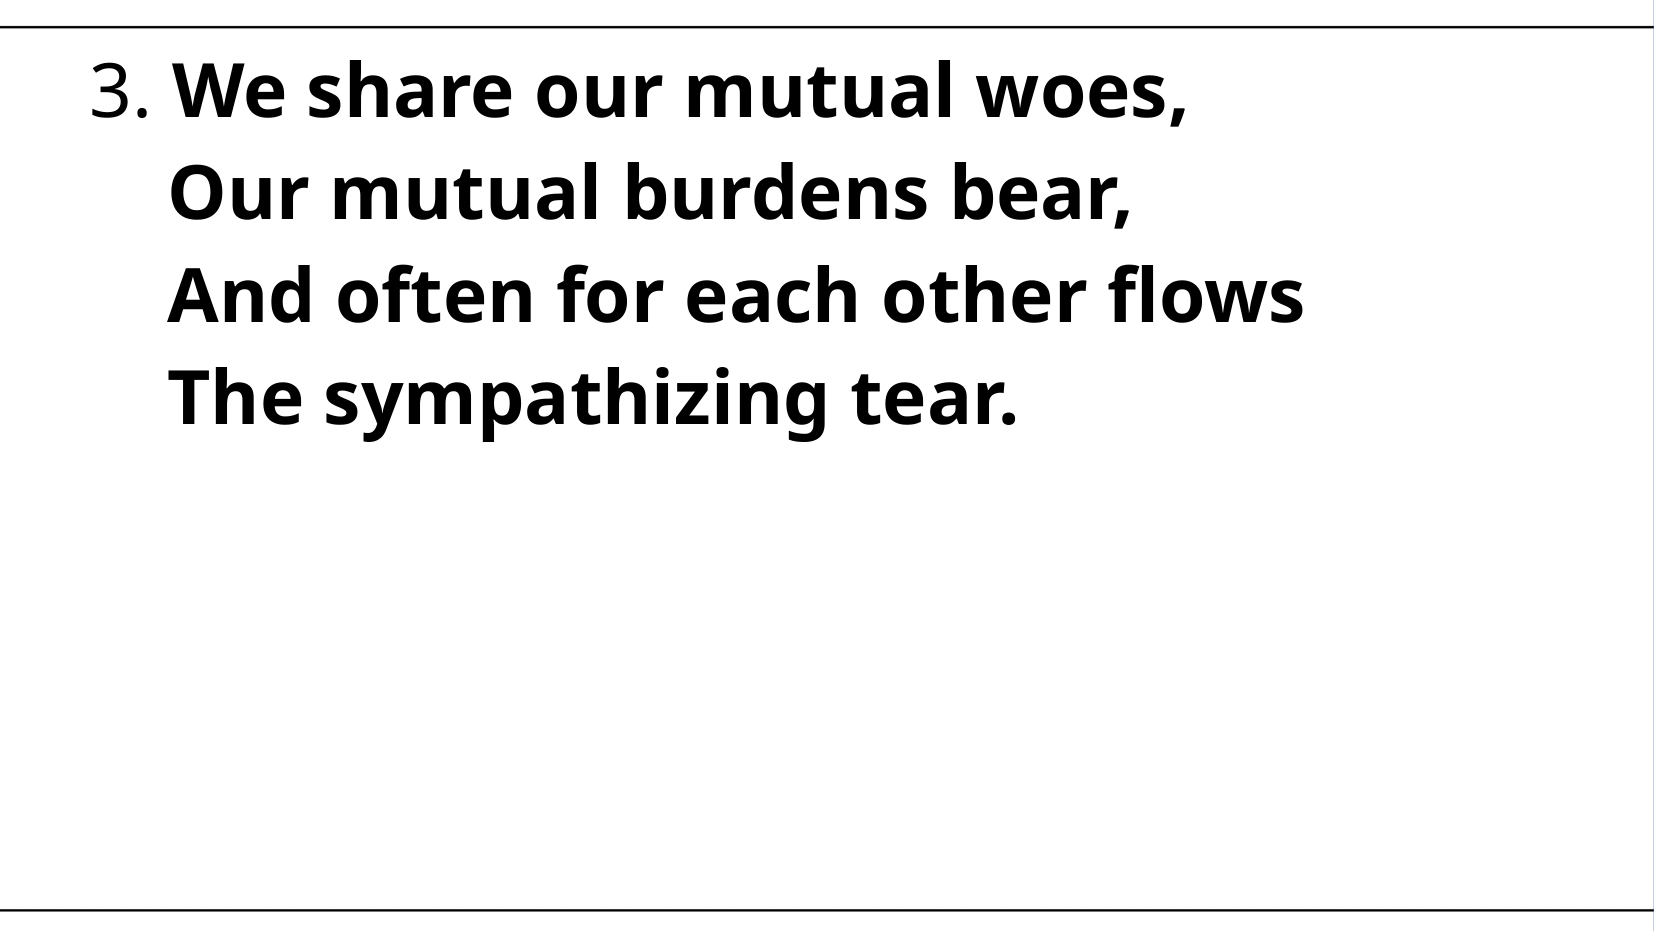

3. We share our mutual woes,
 Our mutual burdens bear,
 And often for each other flows
 The sympathizing tear.